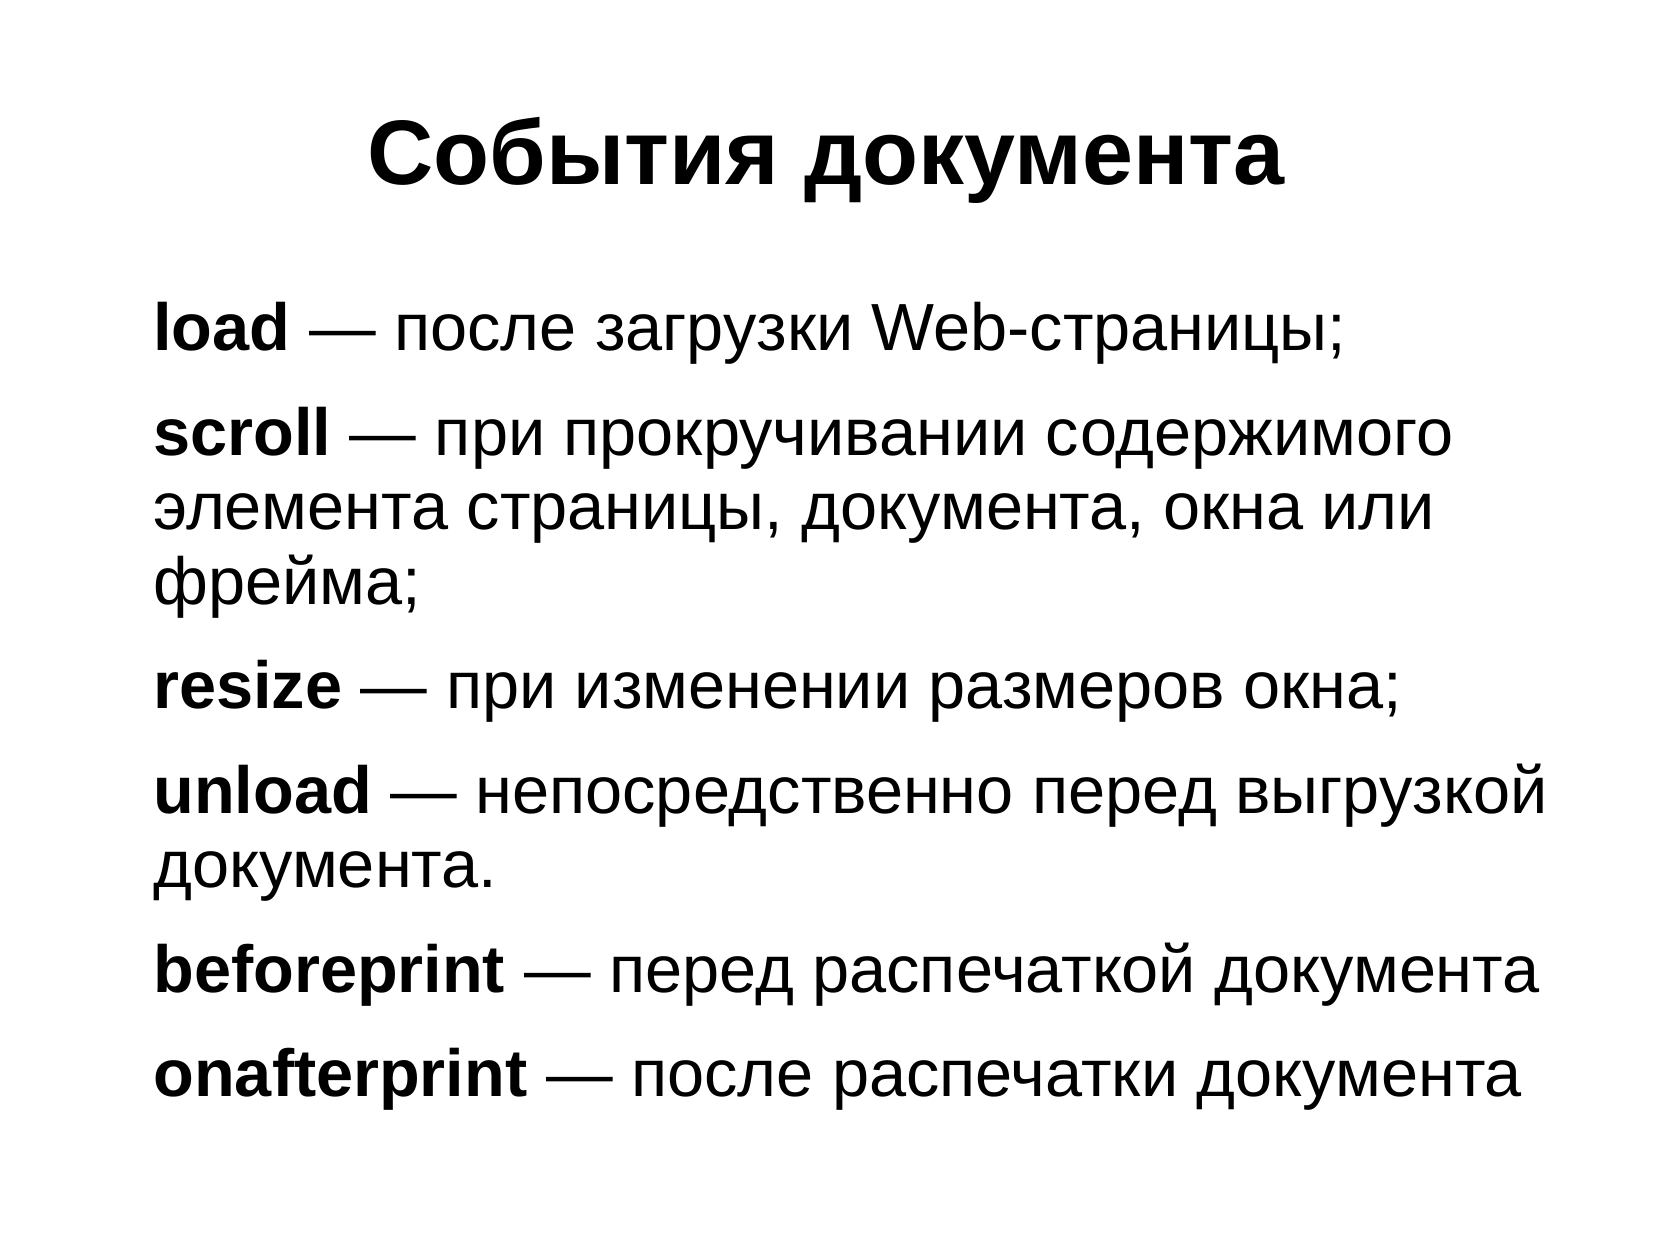

# События документа
load — после загрузки Web-страницы;
scroll — при прокручивании содержимого элемента страницы, документа, окна или фрейма;
resize — при изменении размеров окна;
unload — непосредственно перед выгрузкой документа.
beforeprint — перед распечаткой документа
onafterprint — после распечатки документа